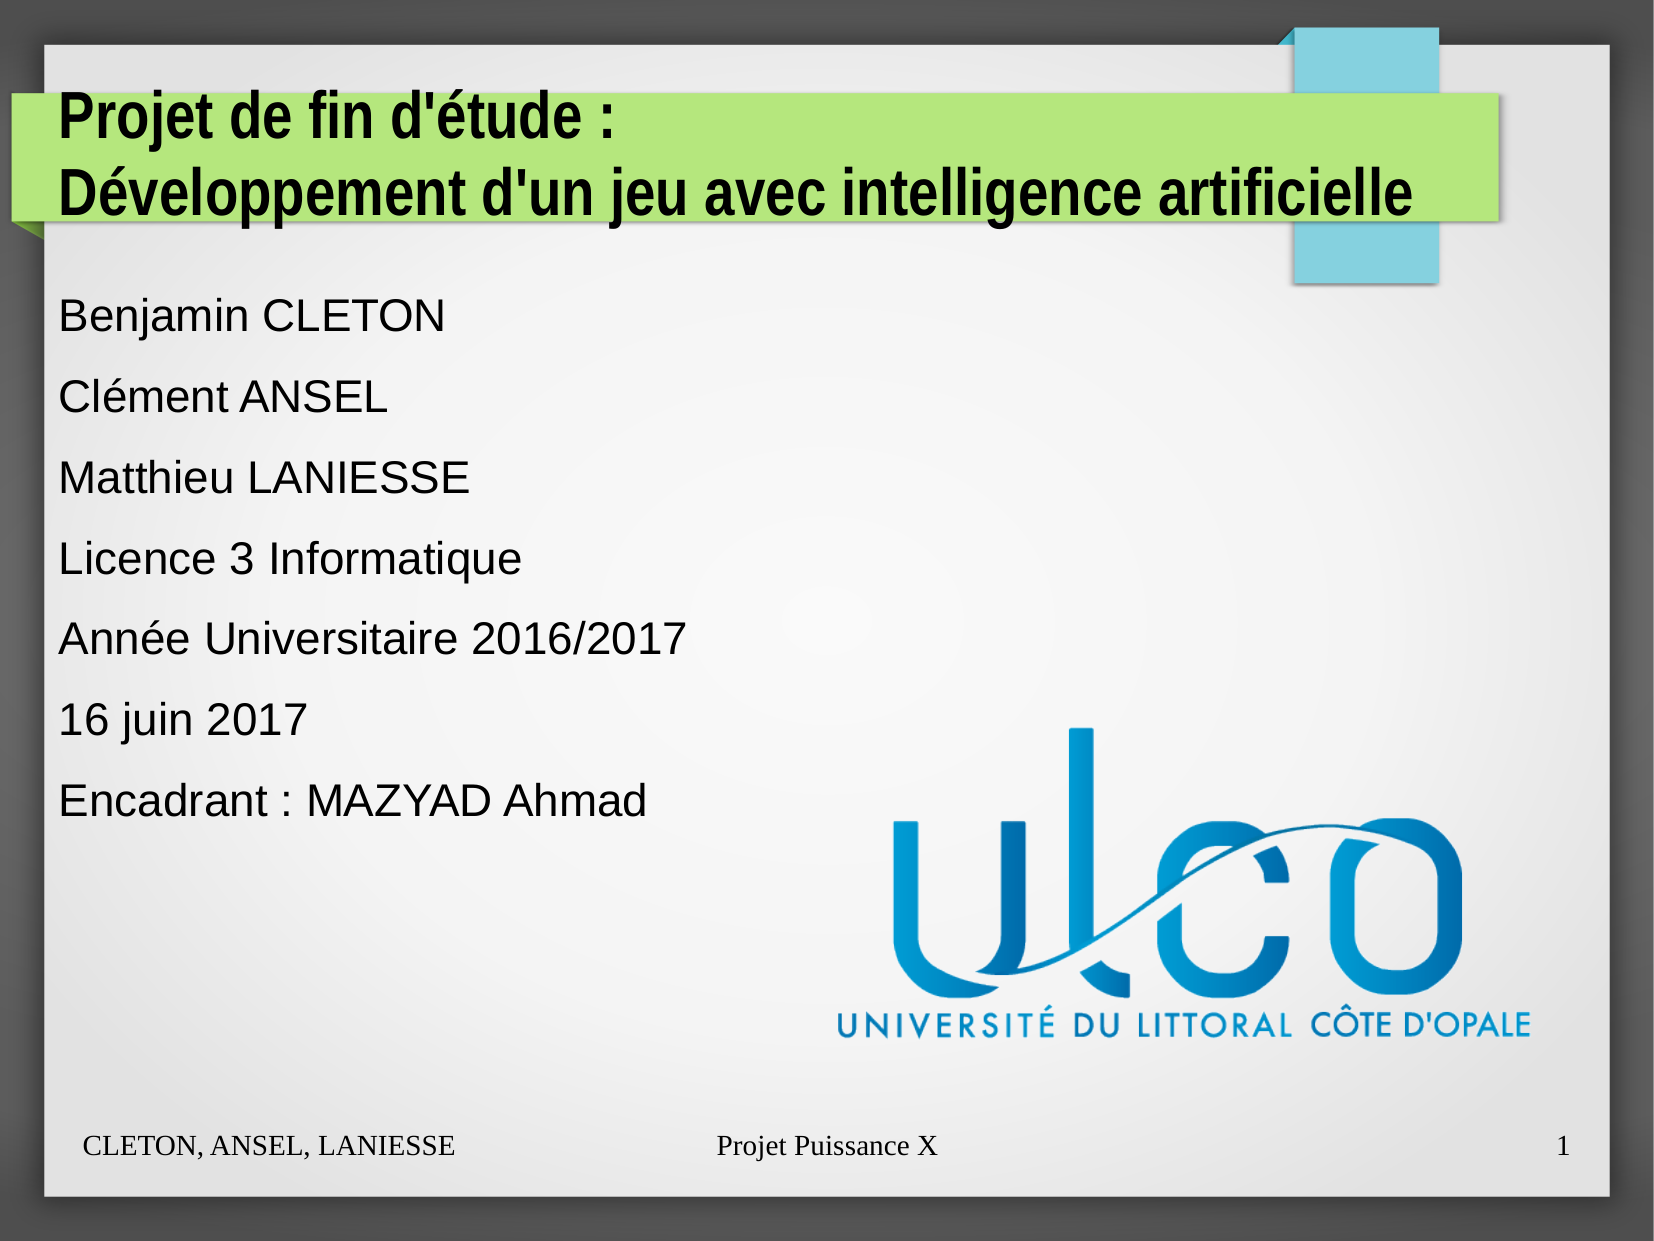

# Projet de fin d'étude : Développement d'un jeu avec intelligence artificielle
Benjamin CLETON
Clément ANSEL
Matthieu LANIESSE
Licence 3 Informatique
Année Universitaire 2016/2017
16 juin 2017
Encadrant : MAZYAD Ahmad
CLETON, ANSEL, LANIESSE
Projet Puissance X
1